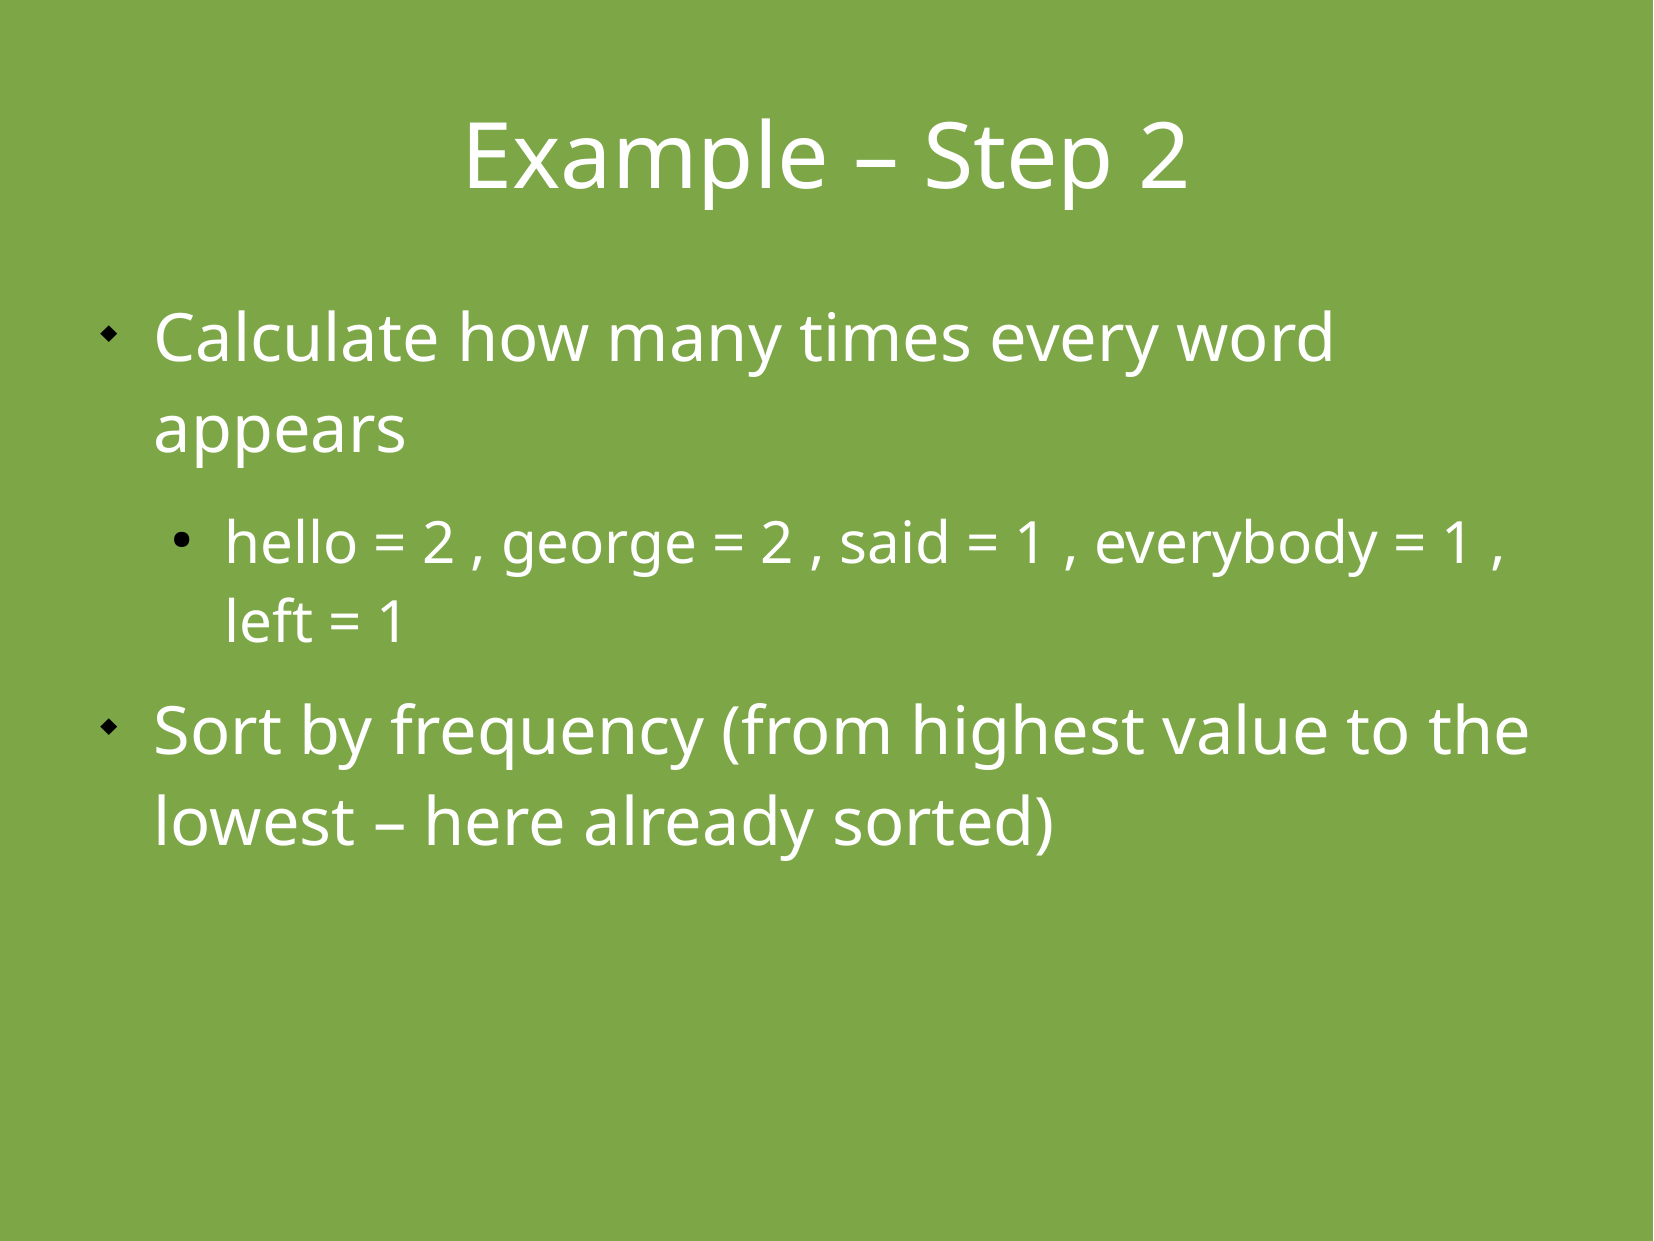

# Example – Step 2
Calculate how many times every word appears
hello = 2 , george = 2 , said = 1 , everybody = 1 , left = 1
Sort by frequency (from highest value to the lowest – here already sorted)